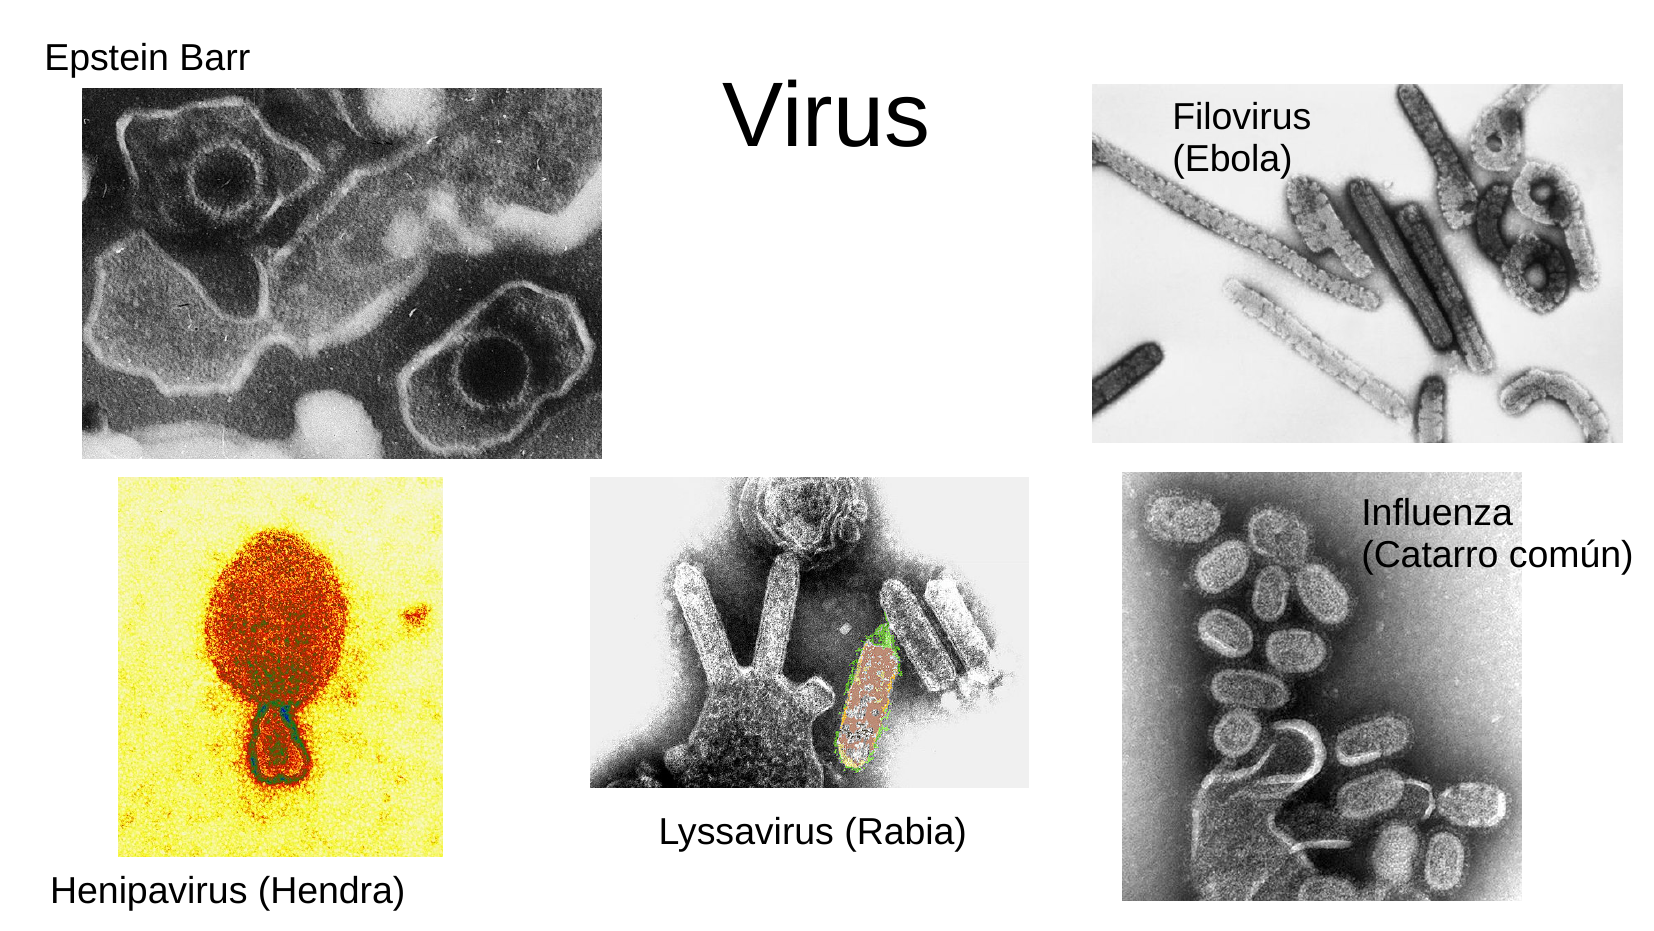

Epstein Barr
# Virus
Filovirus
(Ebola)
Influenza
(Catarro común)
Lyssavirus (Rabia)
Henipavirus (Hendra)